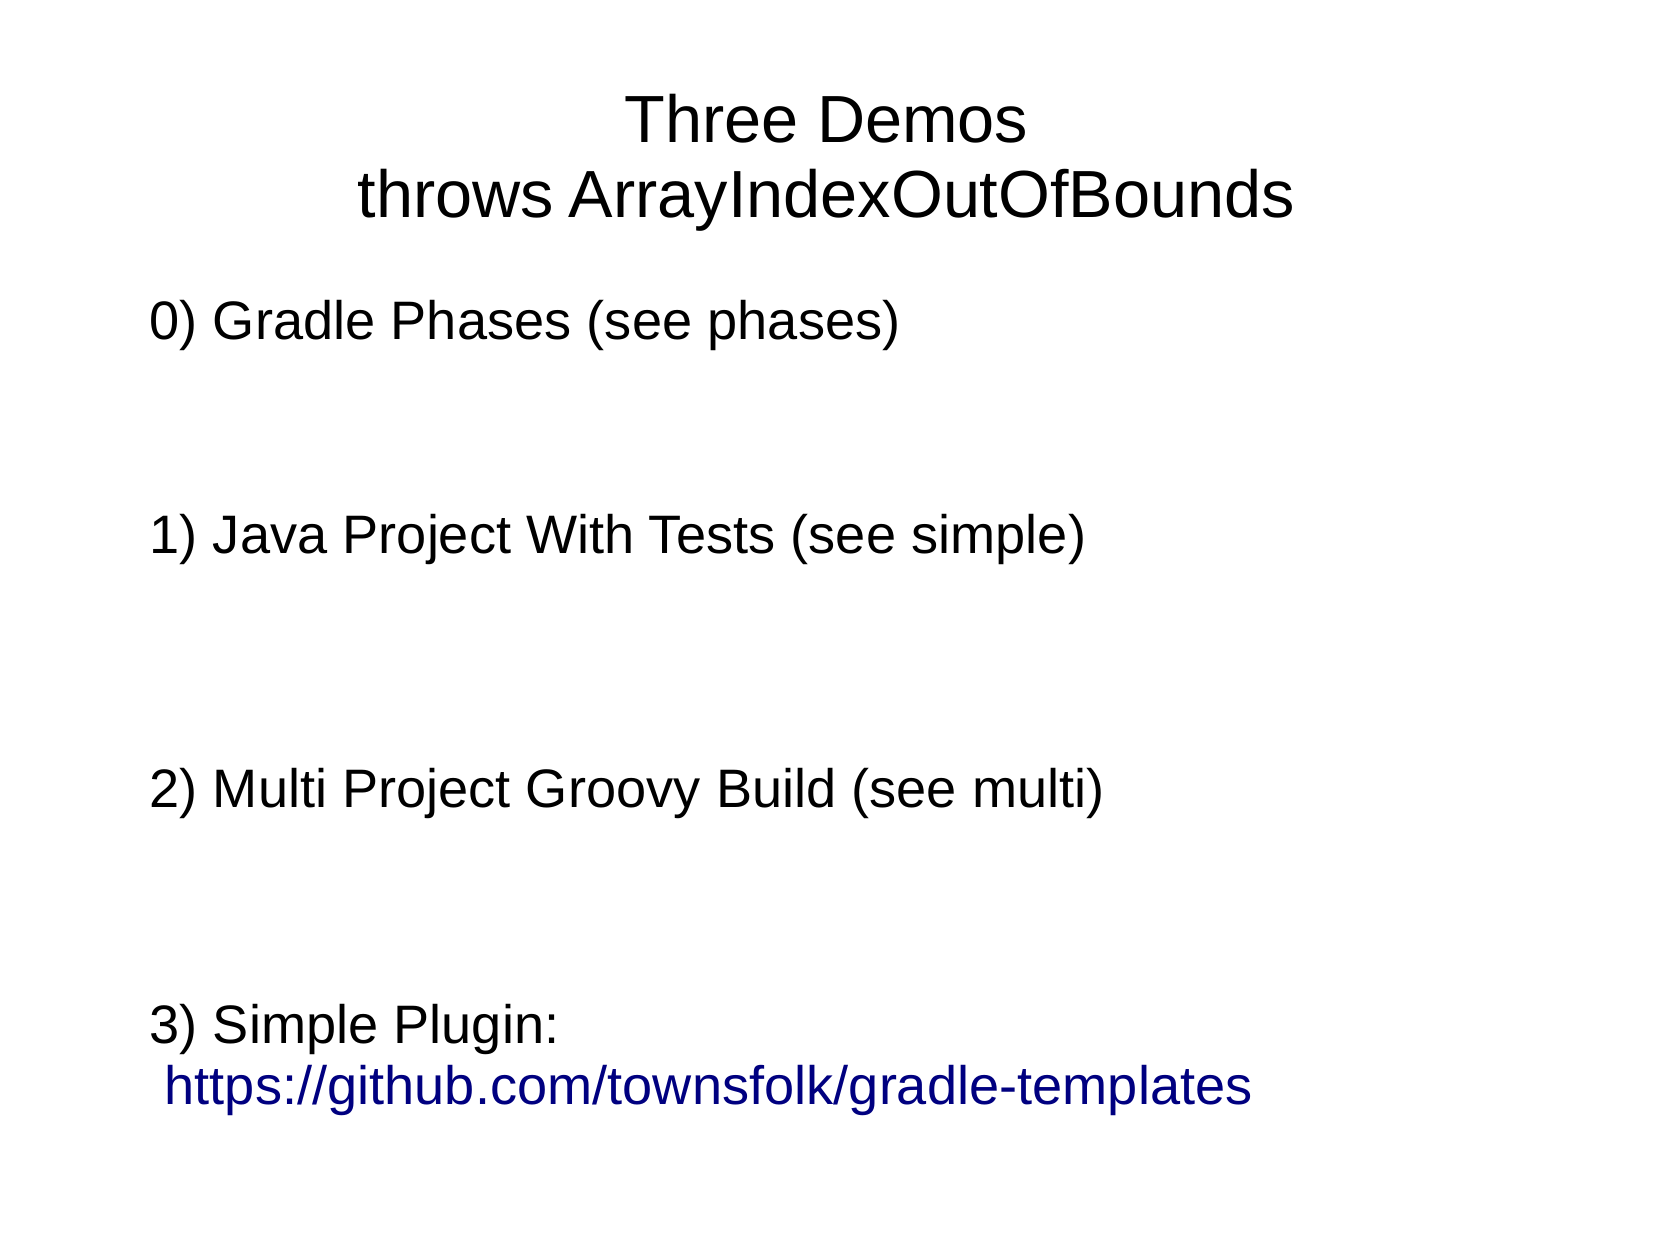

Three Demos
throws ArrayIndexOutOfBounds
0) Gradle Phases (see phases)
1) Java Project With Tests (see simple)
2) Multi Project Groovy Build (see multi)
3) Simple Plugin:
 https://github.com/townsfolk/gradle-templates